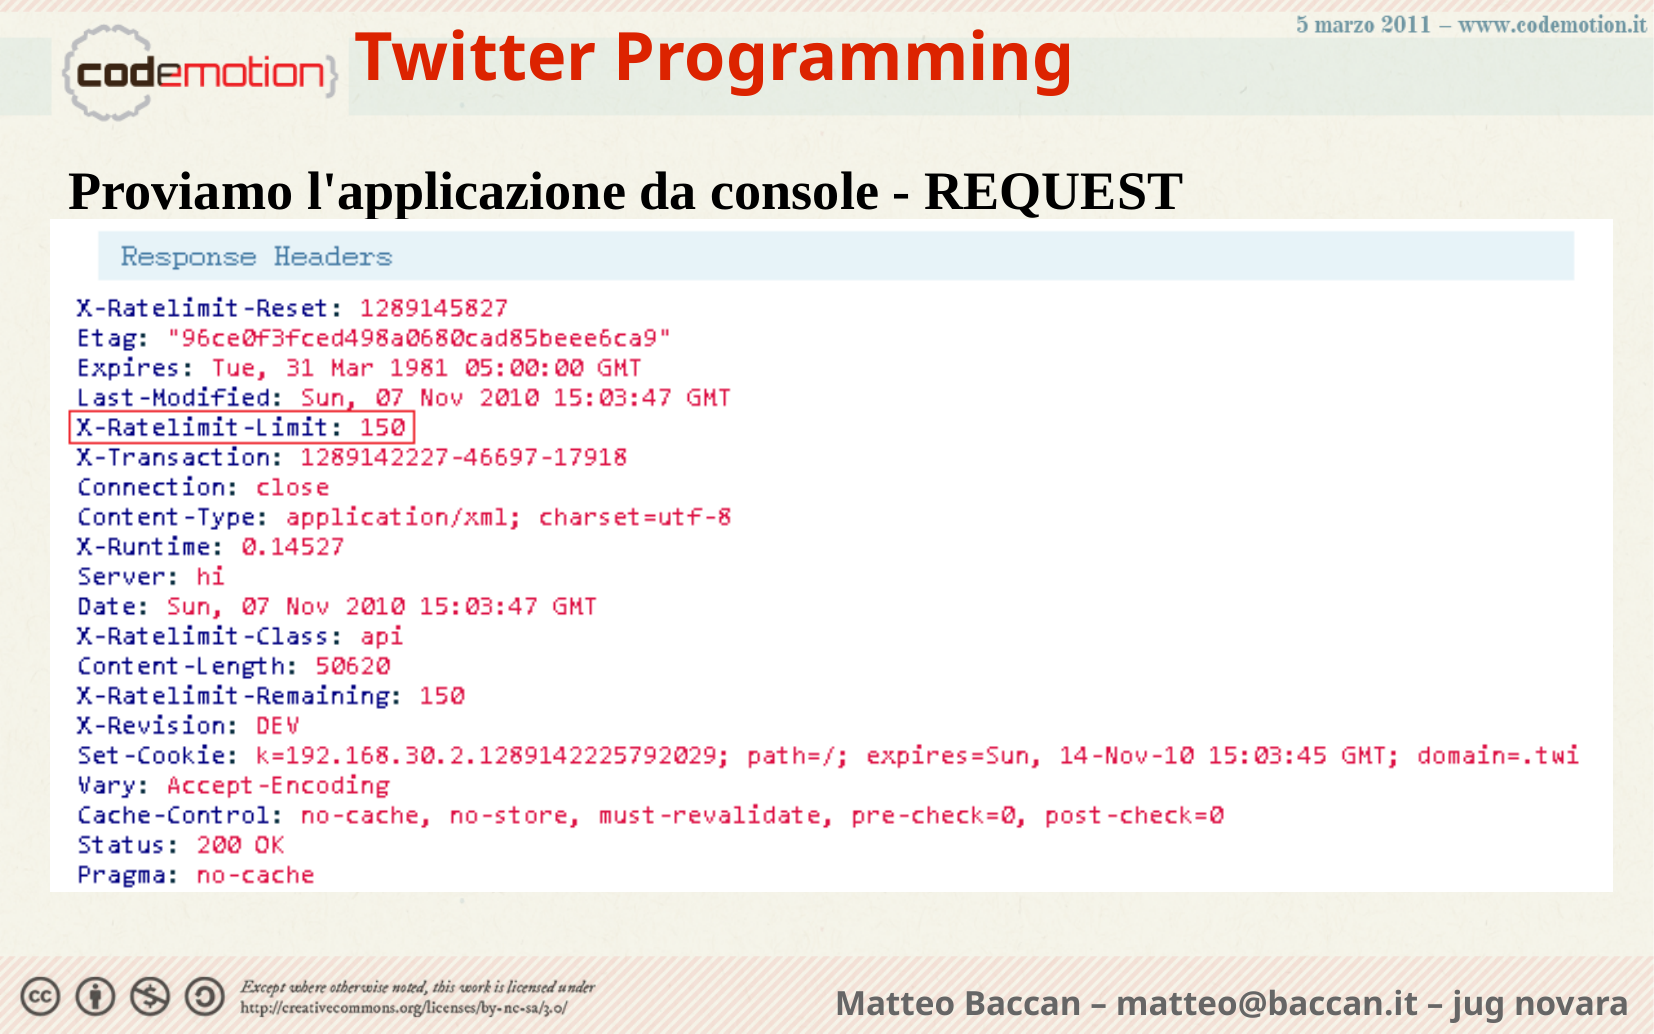

# Twitter Programming
Proviamo l'applicazione da console - REQUEST
30
Twitter Programming - Matteo Baccan - matteo@baccan.it